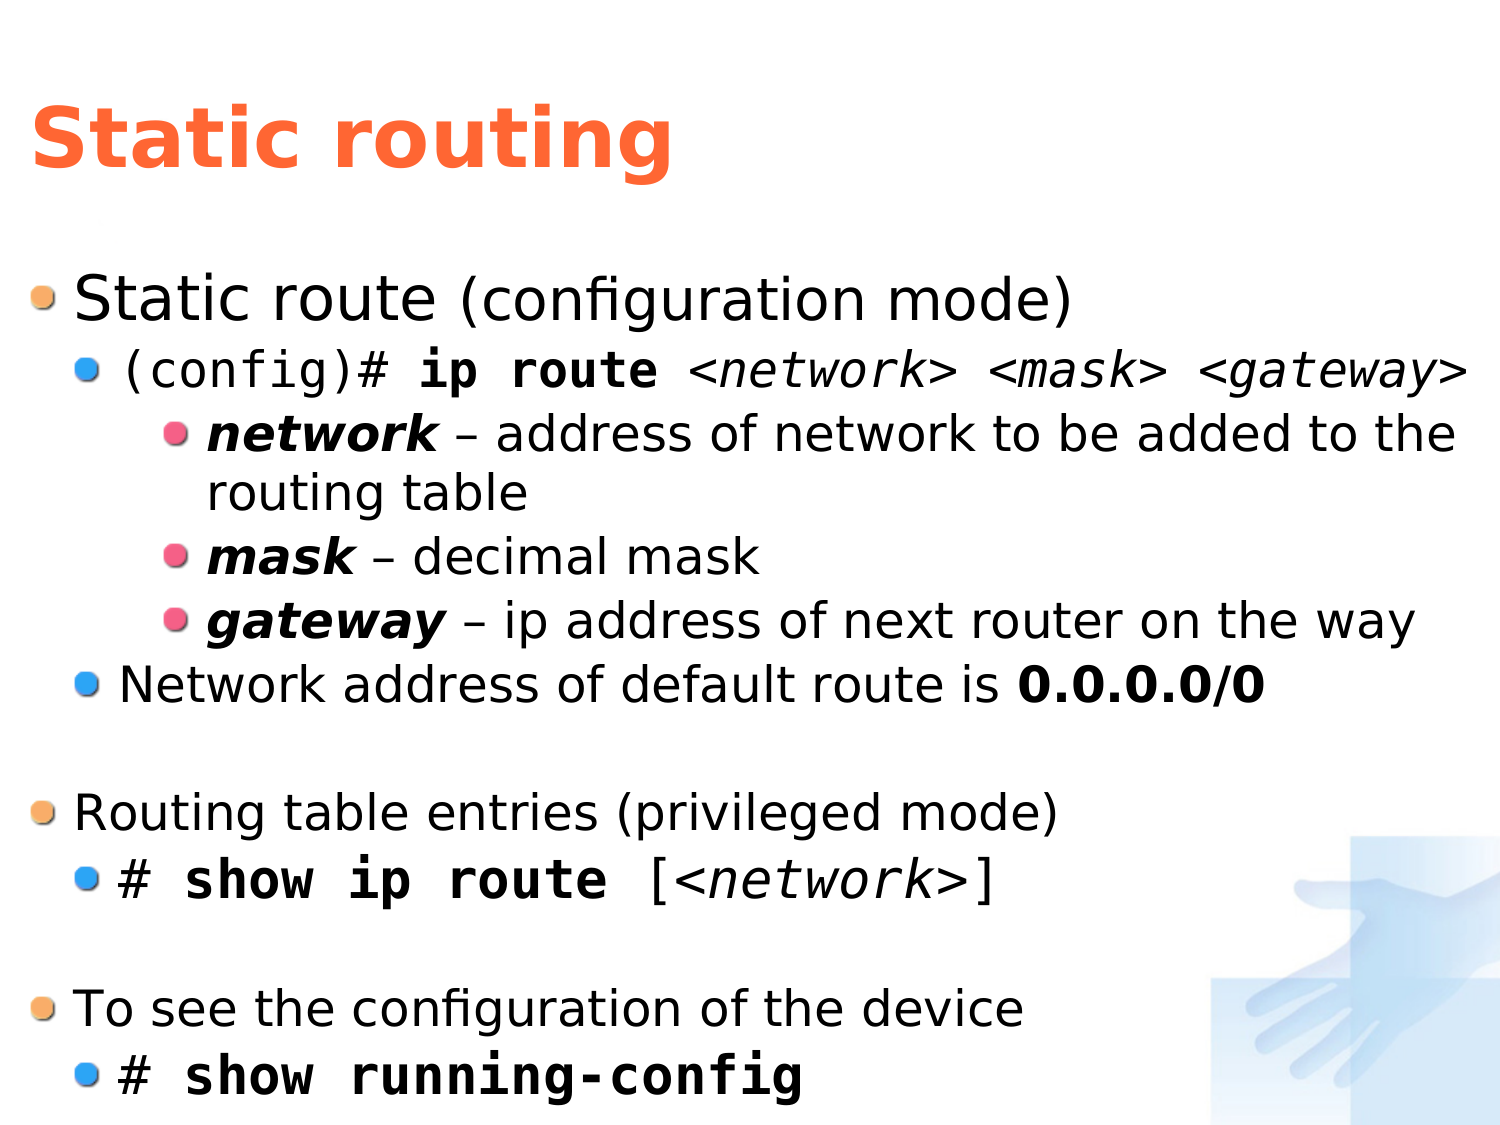

# Static routing
Static route (configuration mode)
(config)# ip route <network> <mask> <gateway>
network – address of network to be added to the routing table
mask – decimal mask
gateway – ip address of next router on the way
Network address of default route is 0.0.0.0/0
Routing table entries (privileged mode)
# show ip route [<network>]
To see the configuration of the device
# show running-config